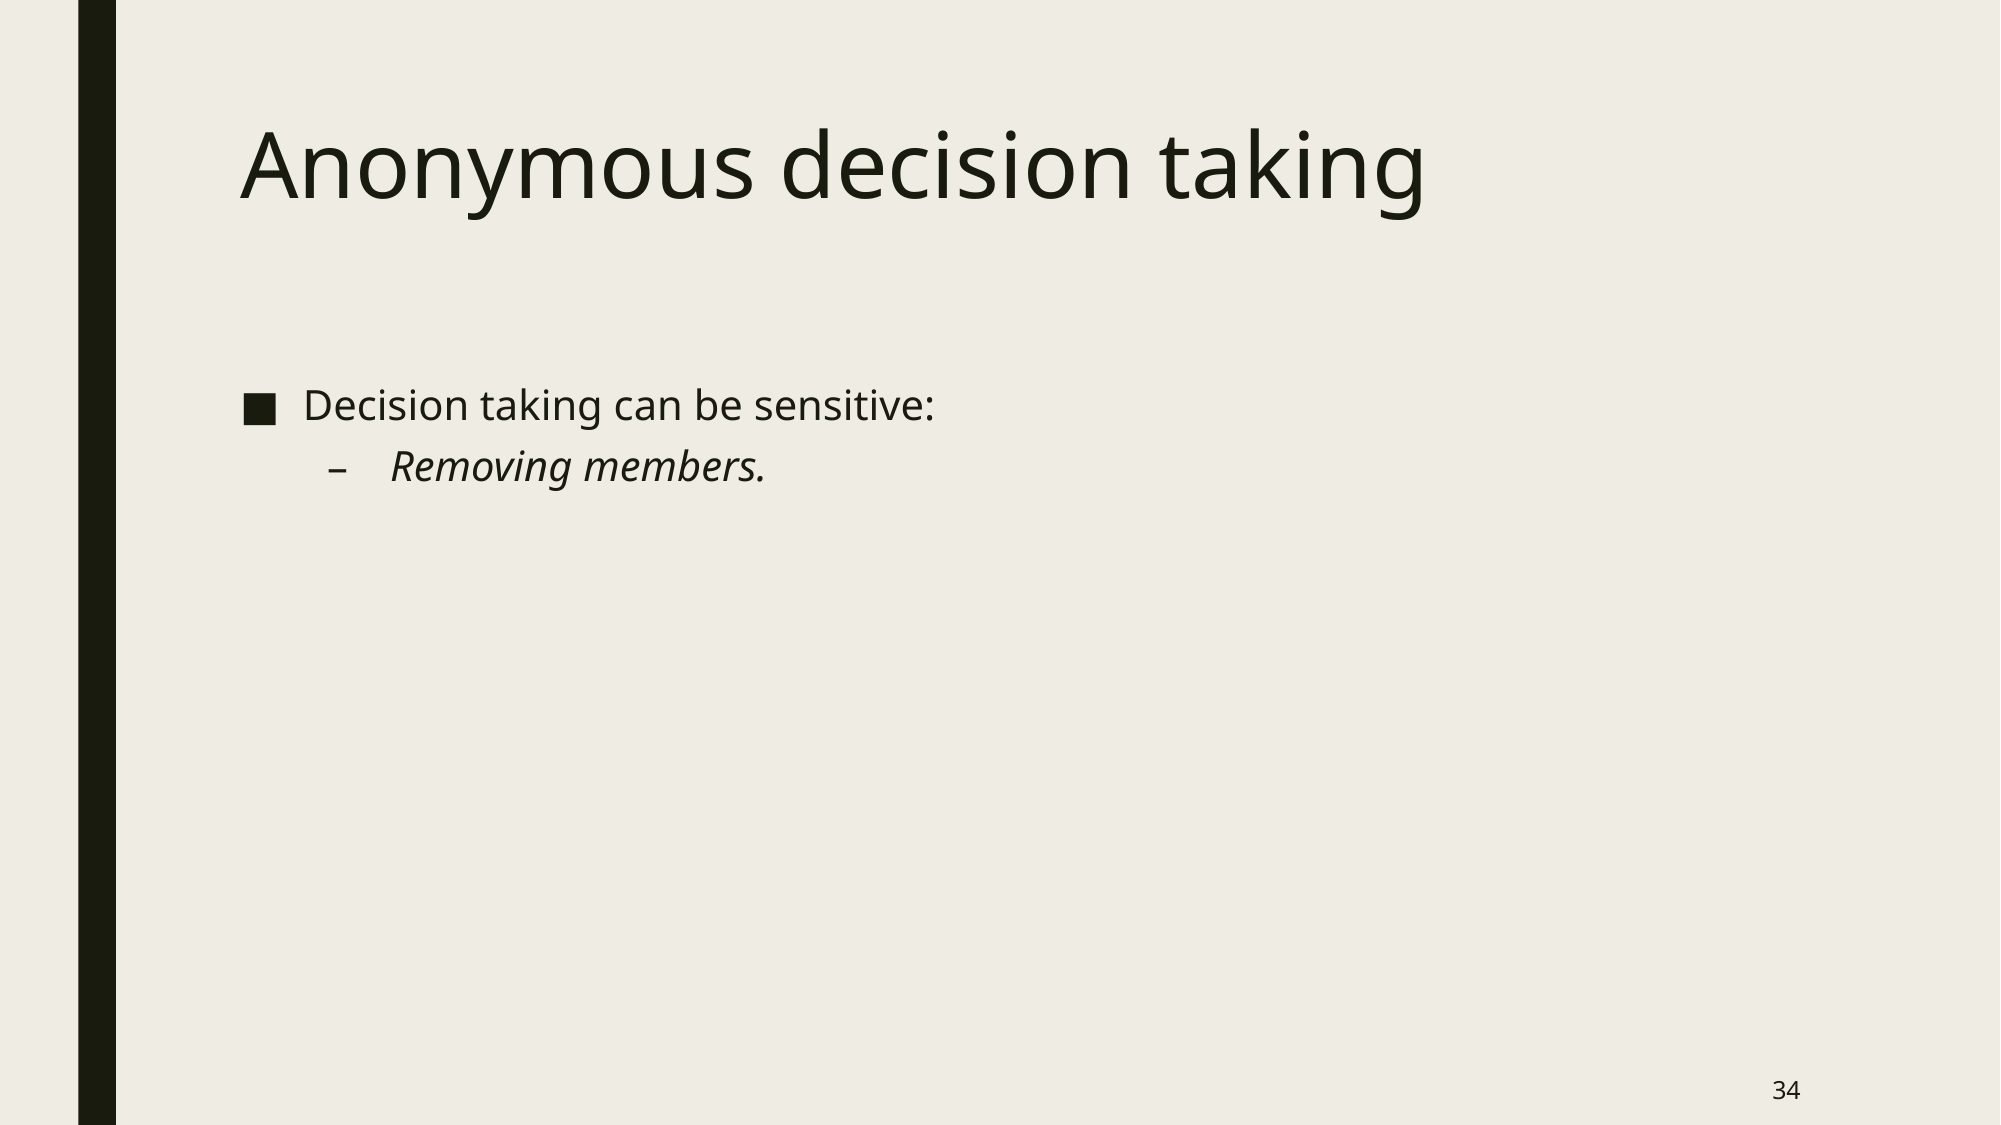

# Anonymous decision taking
Decision taking can be sensitive:
Removing members.